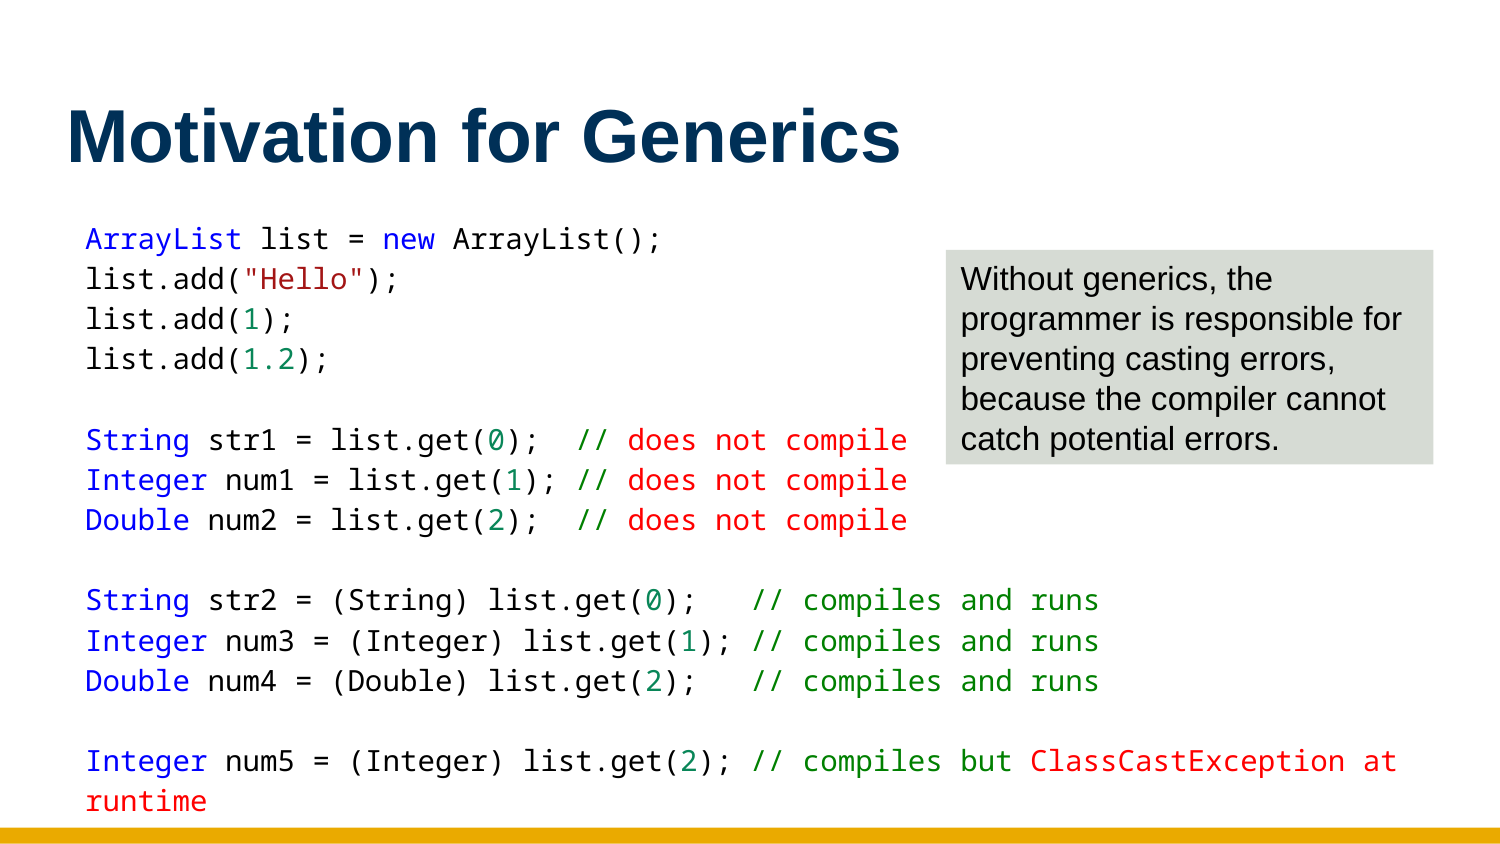

# Motivation for Generics
ArrayList list = new ArrayList();
list.add("Hello");
list.add(1);
list.add(1.2);
String str1 = list.get(0); // does not compile
Integer num1 = list.get(1); // does not compile
Double num2 = list.get(2); // does not compile
String str2 = (String) list.get(0); // compiles and runs
Integer num3 = (Integer) list.get(1); // compiles and runs
Double num4 = (Double) list.get(2); // compiles and runs
Integer num5 = (Integer) list.get(2); // compiles but ClassCastException at runtime
Without generics, the programmer is responsible for preventing casting errors, because the compiler cannot catch potential errors.